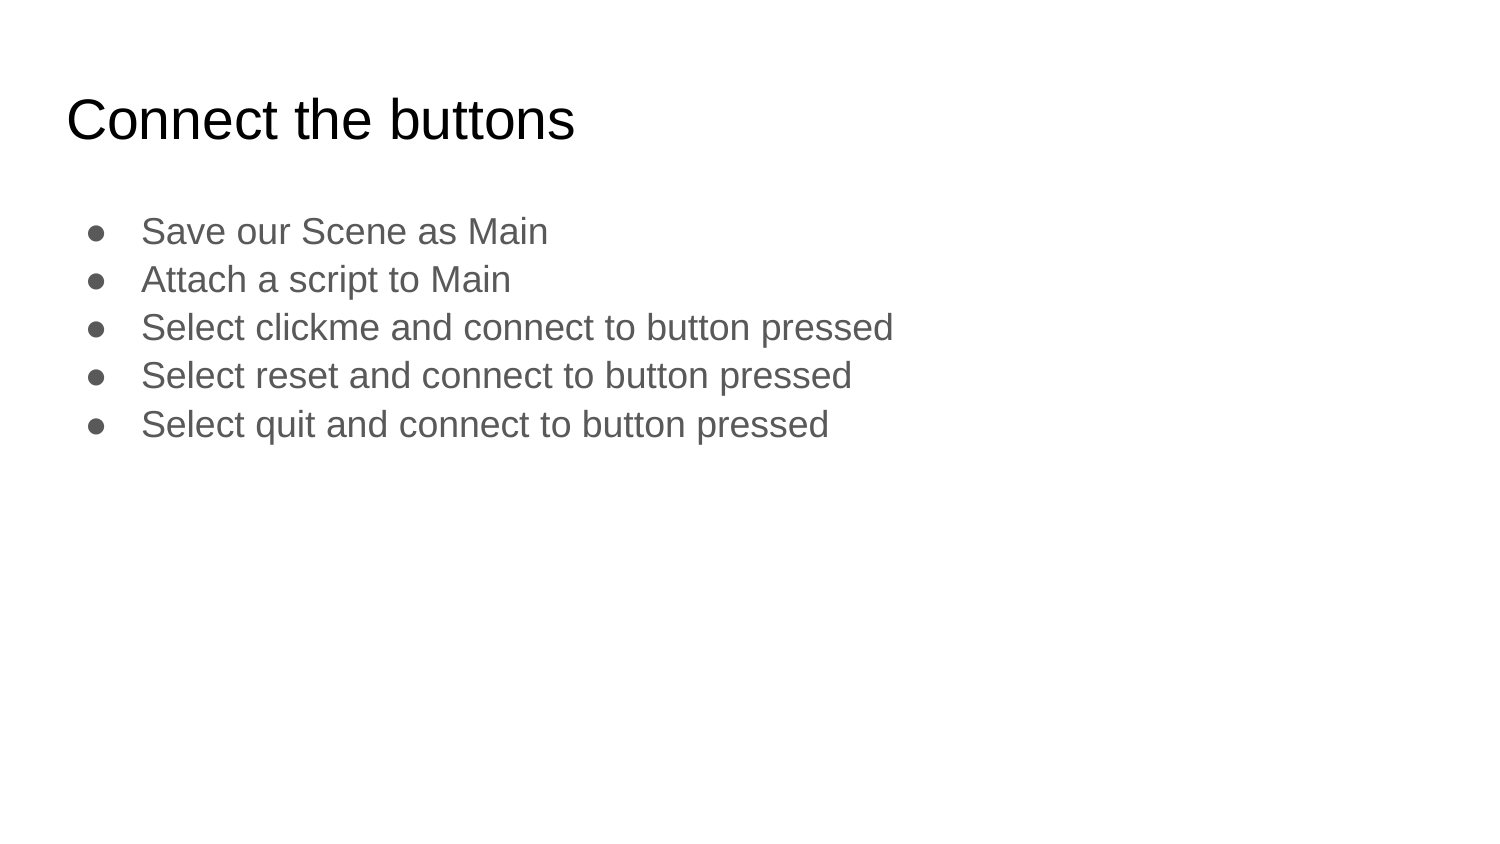

# Connect the buttons
Save our Scene as Main
Attach a script to Main
Select clickme and connect to button pressed
Select reset and connect to button pressed
Select quit and connect to button pressed